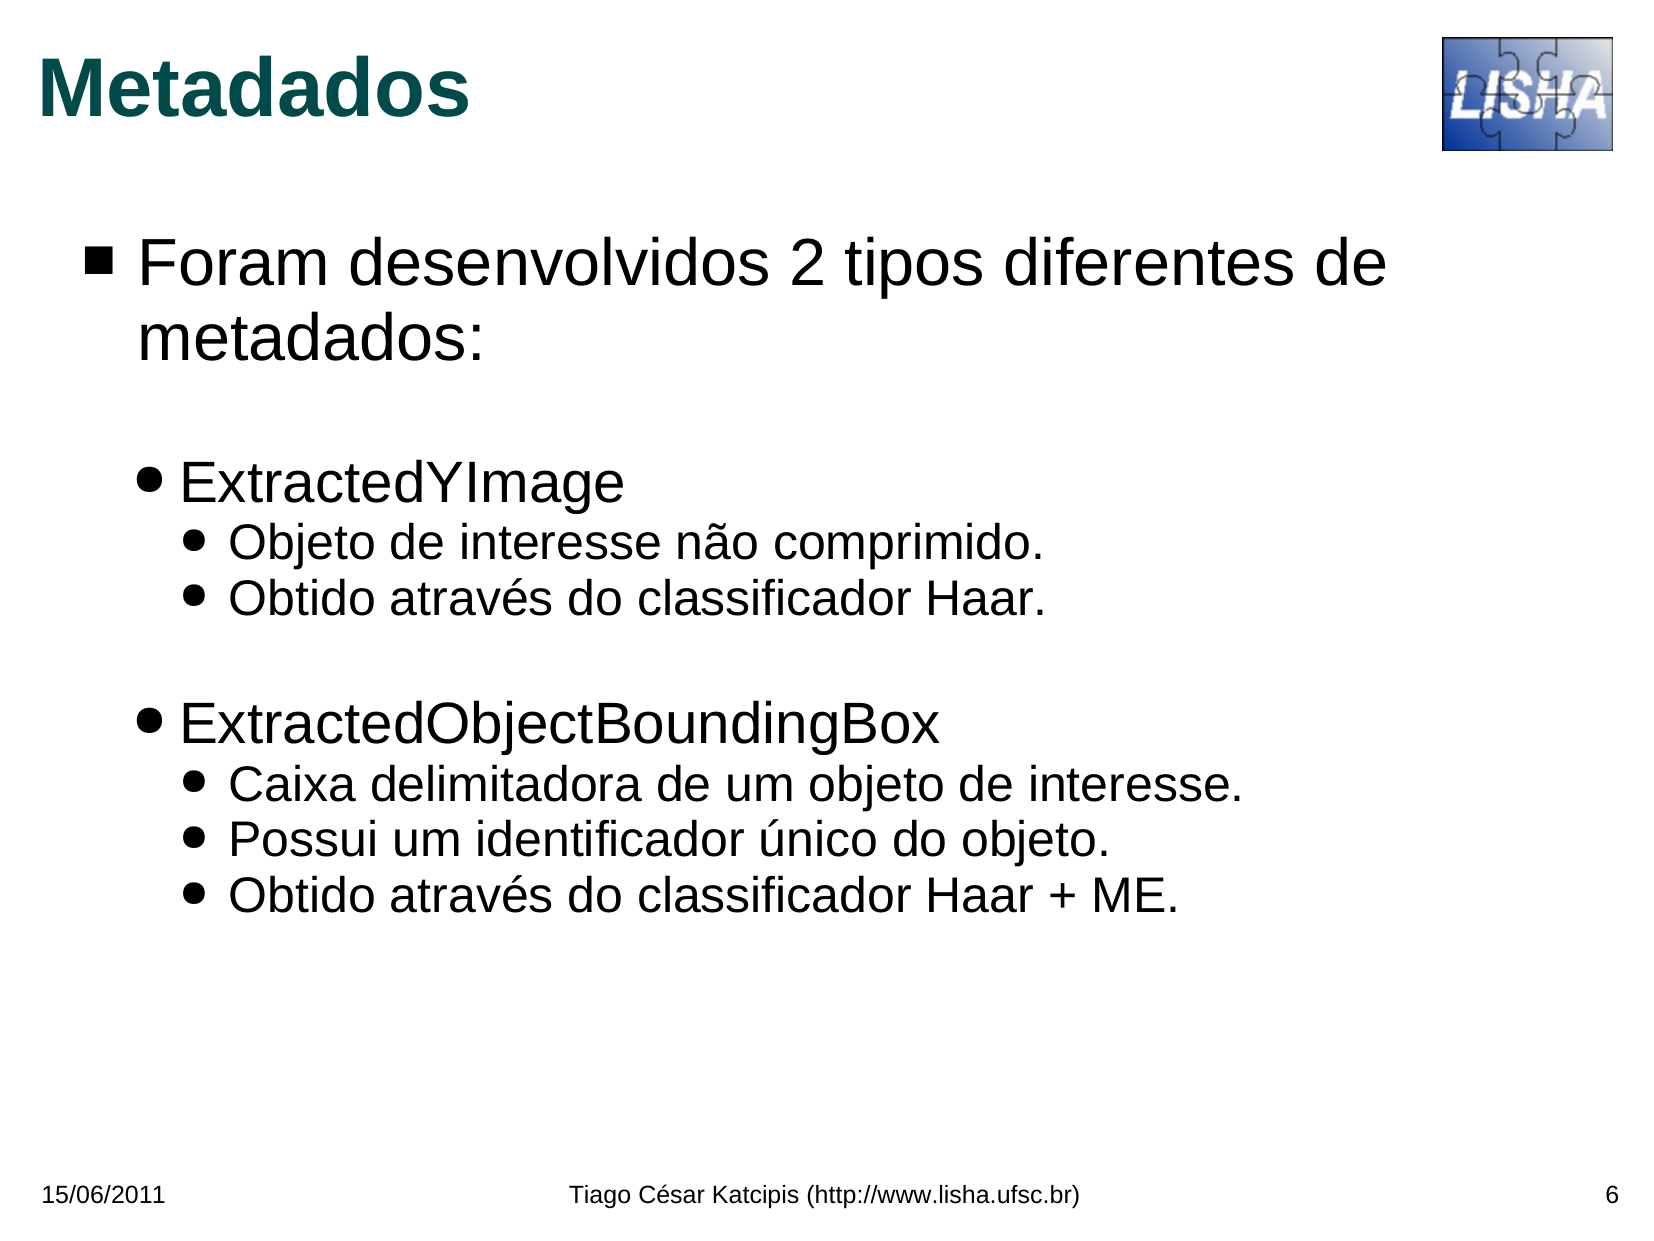

# Metadados
Foram desenvolvidos 2 tipos diferentes de metadados:
ExtractedYImage
 Objeto de interesse não comprimido.
 Obtido através do classificador Haar.
ExtractedObjectBoundingBox
 Caixa delimitadora de um objeto de interesse.
 Possui um identificador único do objeto.
 Obtido através do classificador Haar + ME.